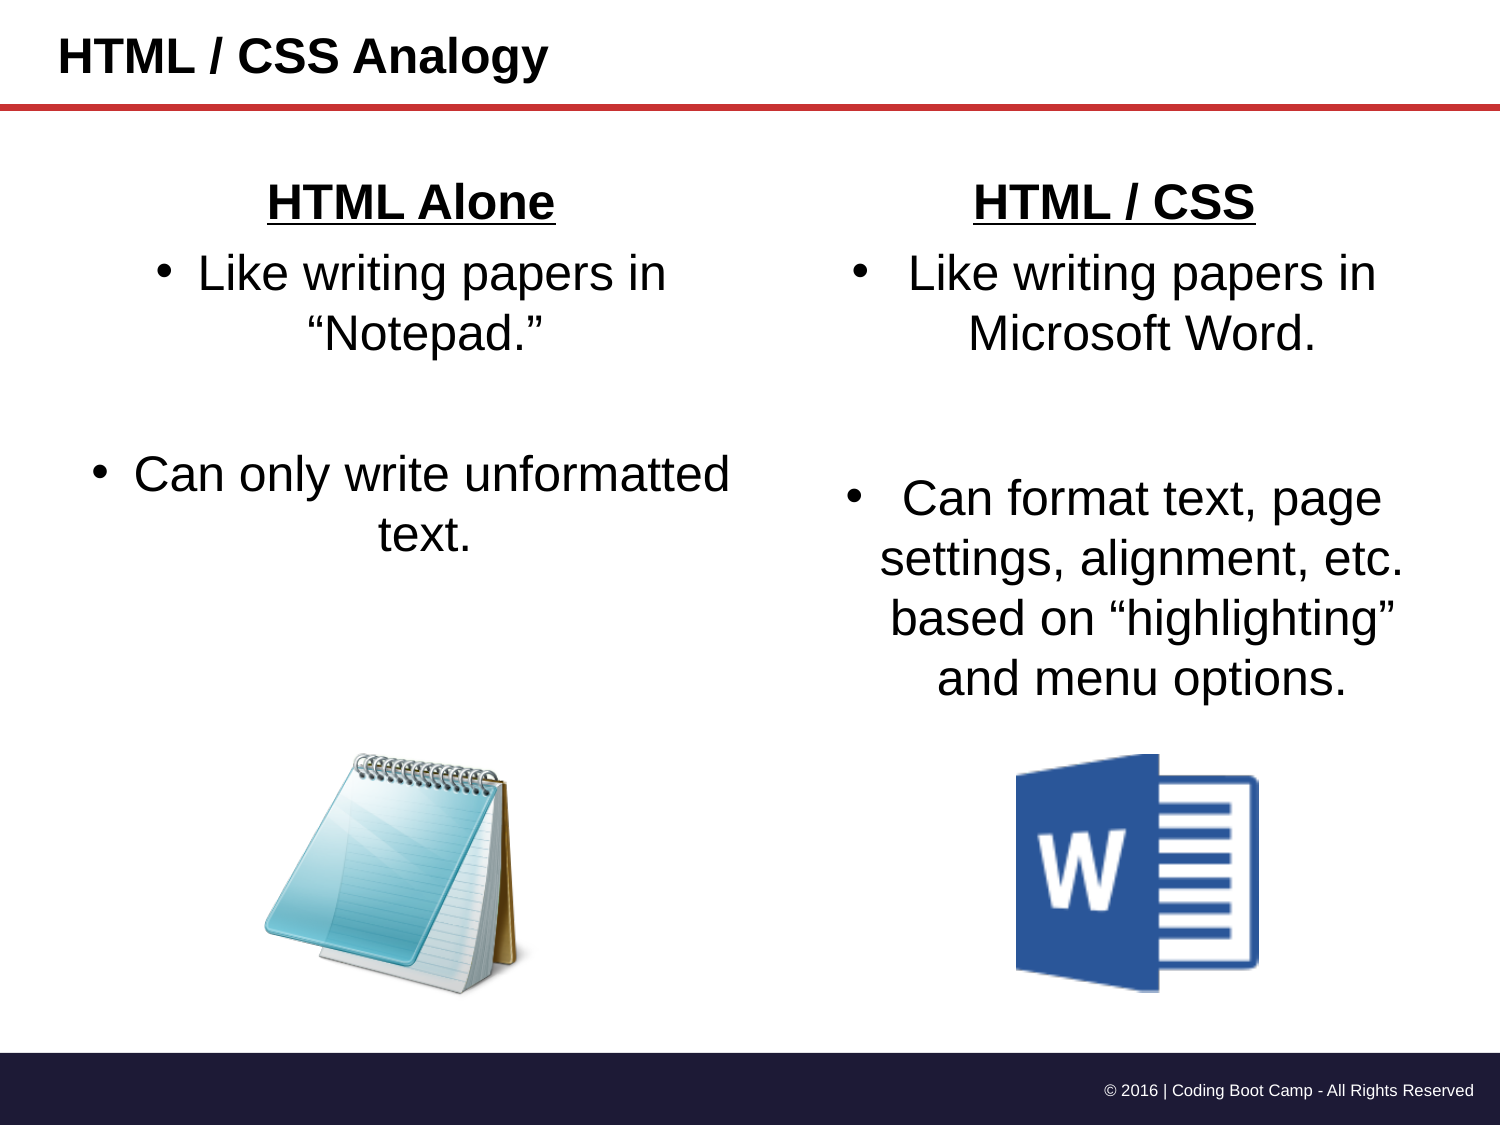

# HTML / CSS Analogy
HTML Alone
Like writing papers in “Notepad.”
Can only write unformatted text.
HTML / CSS
Like writing papers in Microsoft Word.
Can format text, page settings, alignment, etc. based on “highlighting” and menu options.